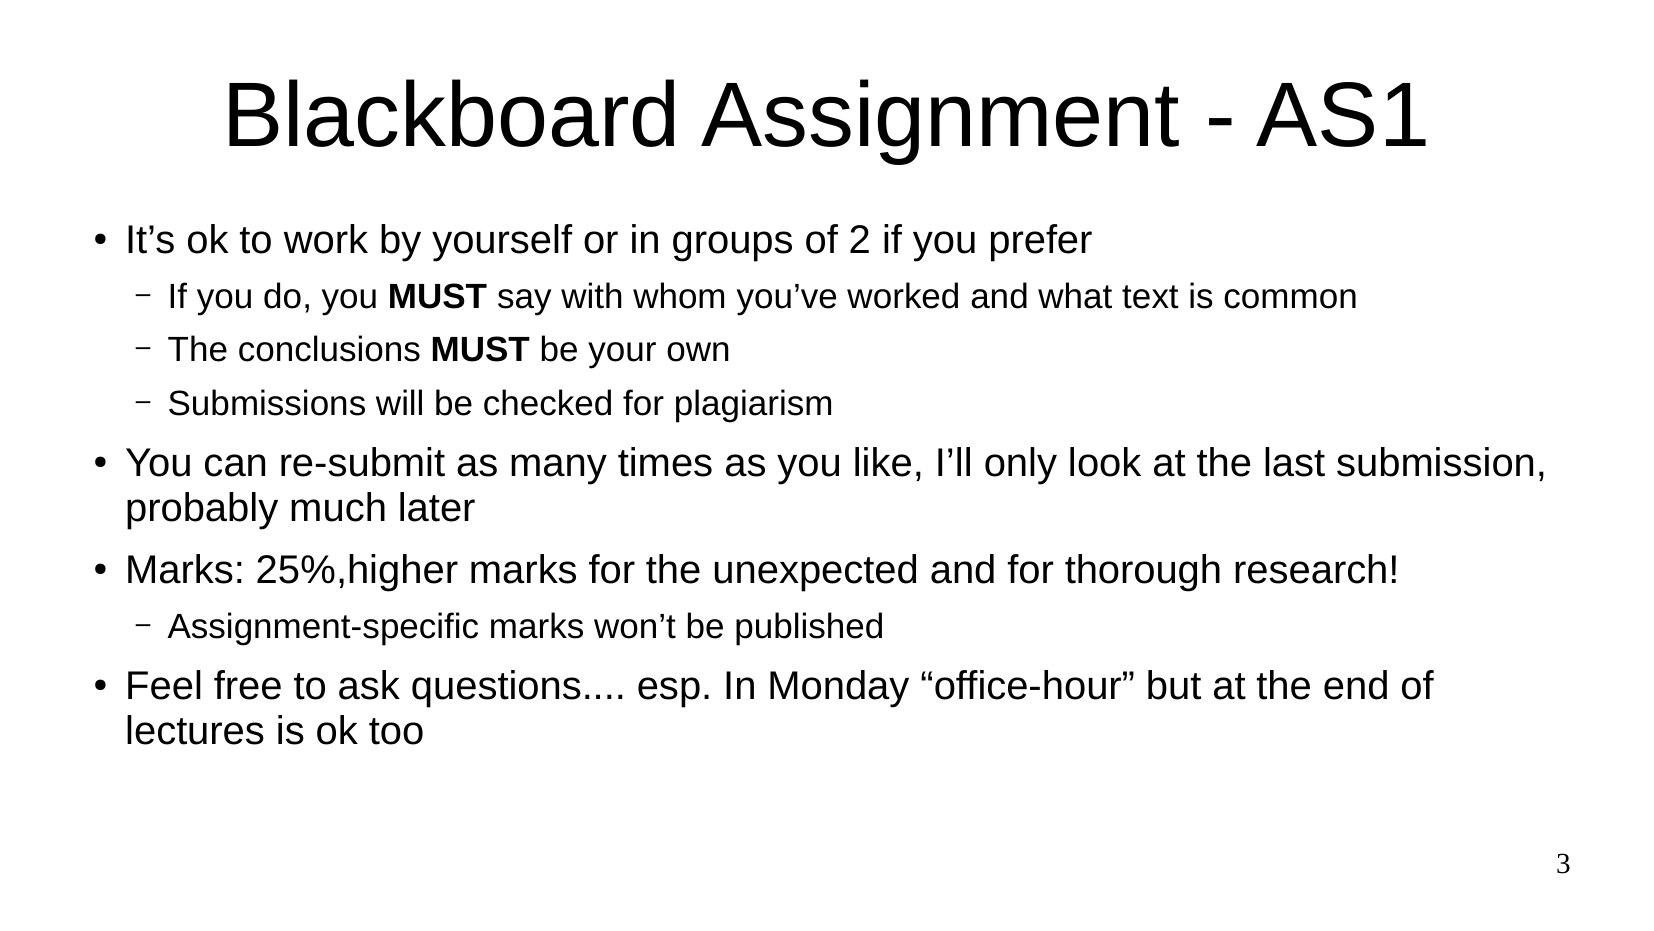

# Blackboard Assignment - AS1
It’s ok to work by yourself or in groups of 2 if you prefer
If you do, you MUST say with whom you’ve worked and what text is common
The conclusions MUST be your own
Submissions will be checked for plagiarism
You can re-submit as many times as you like, I’ll only look at the last submission, probably much later
Marks: 25%,higher marks for the unexpected and for thorough research!
Assignment-specific marks won’t be published
Feel free to ask questions.... esp. In Monday “office-hour” but at the end of lectures is ok too
3